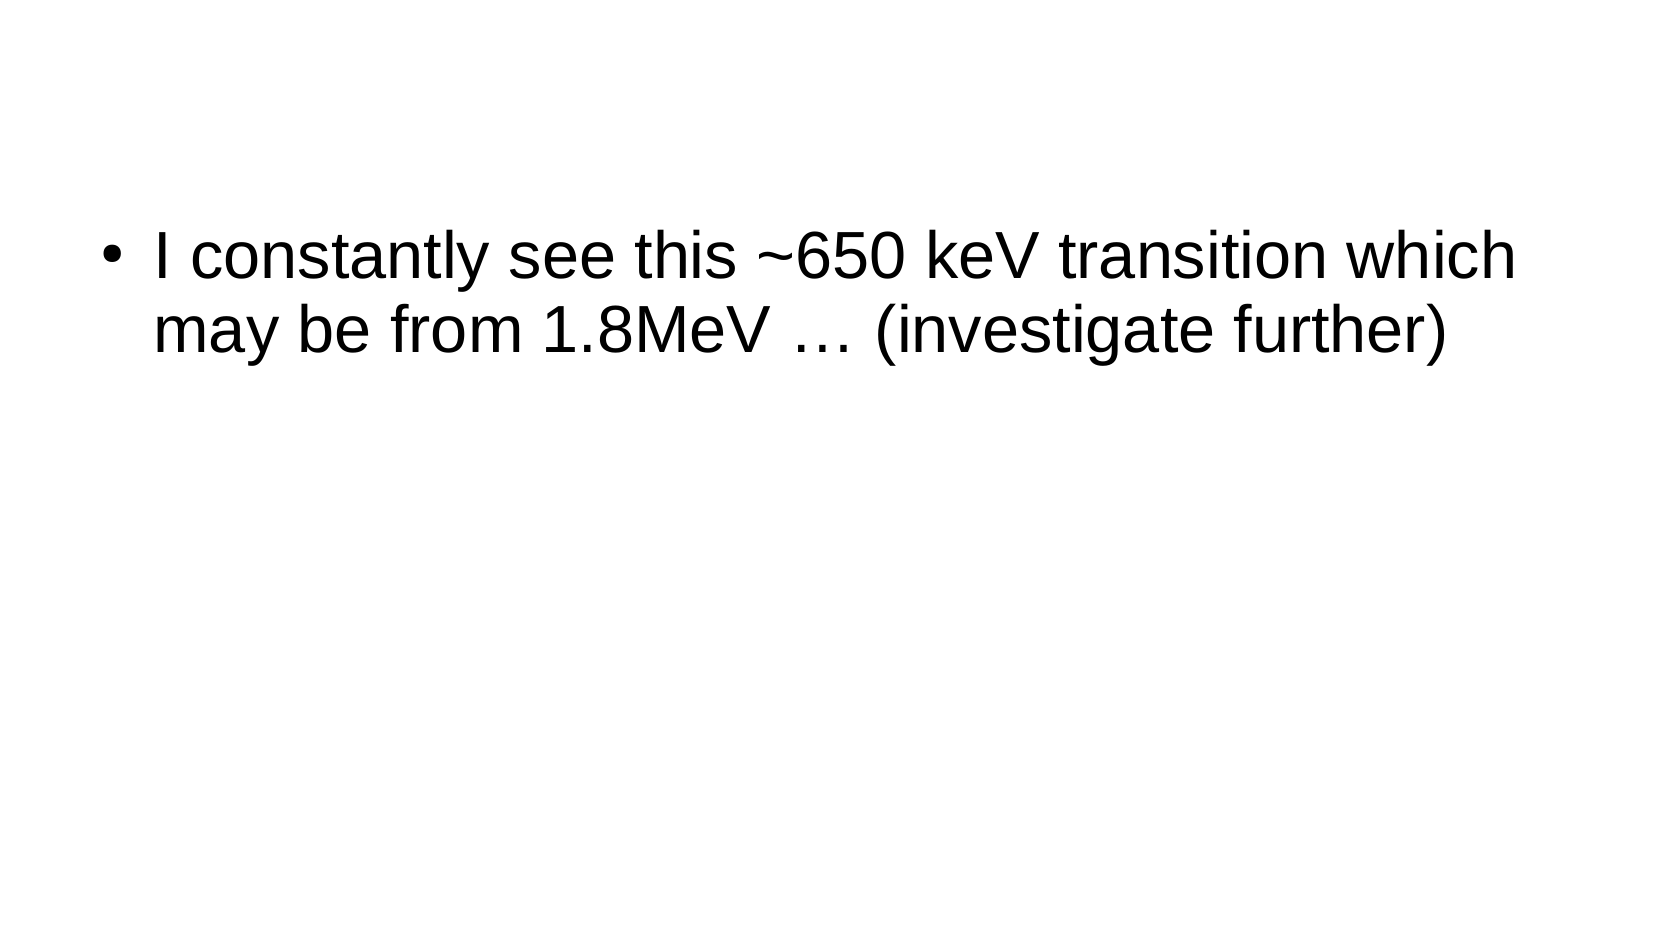

# I constantly see this ~650 keV transition which may be from 1.8MeV … (investigate further)